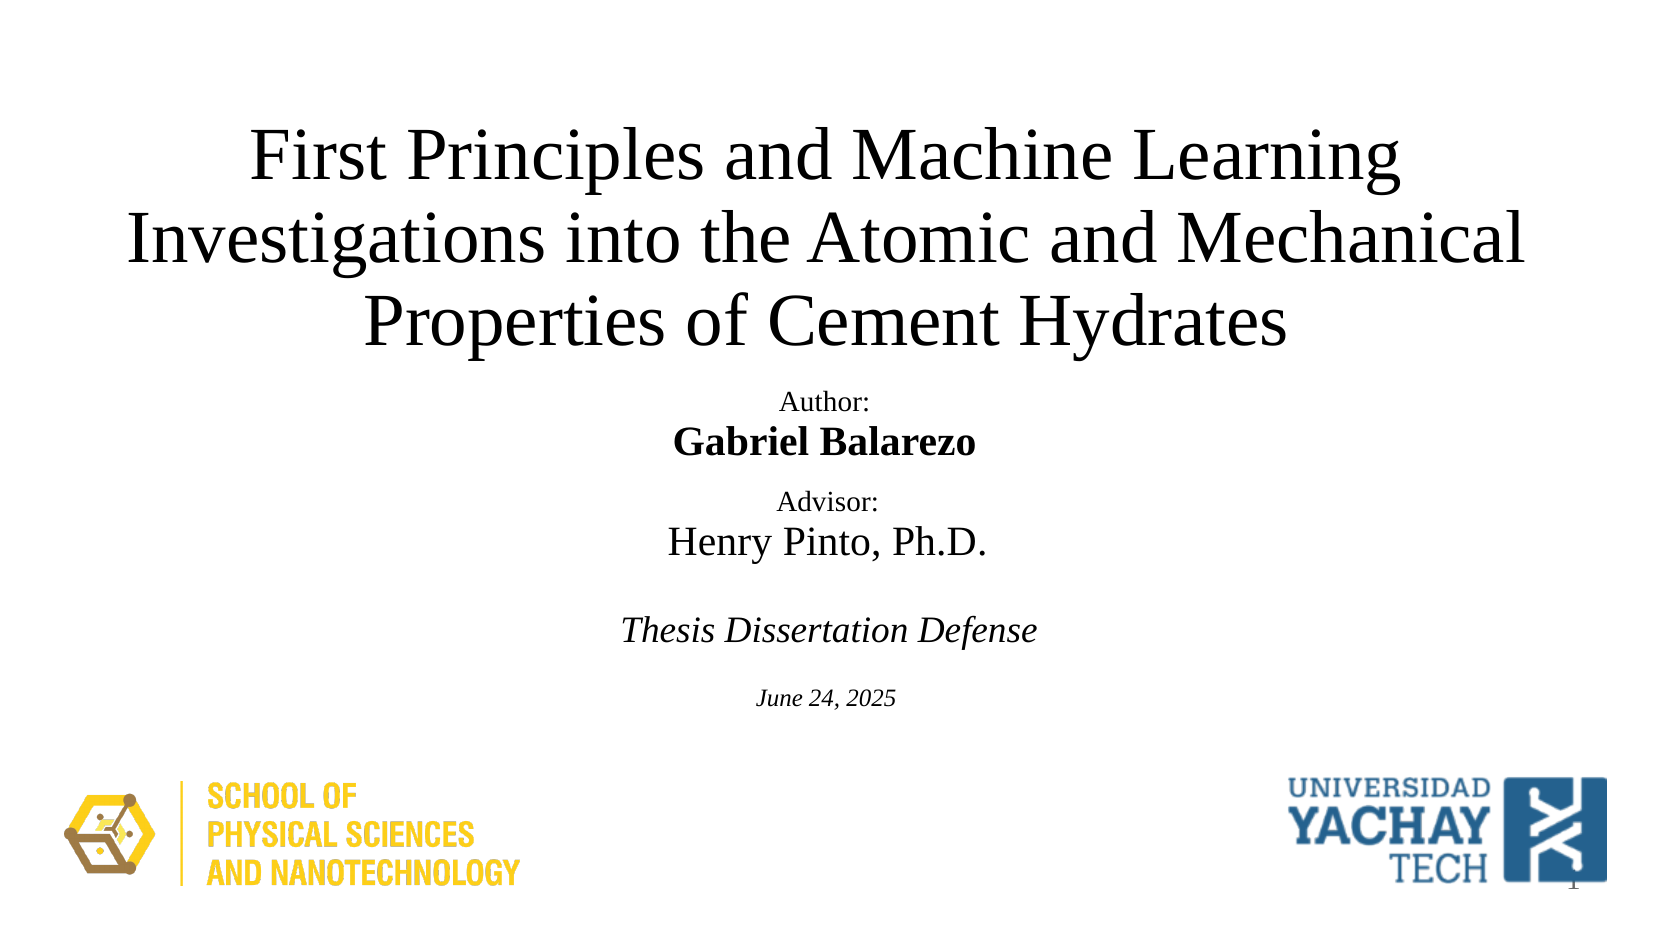

# First Principles and Machine Learning Investigations into the Atomic and Mechanical Properties of Cement Hydrates
Author:
Gabriel Balarezo
Advisor:
Henry Pinto, Ph.D.
Thesis Dissertation Defense
June 24, 2025